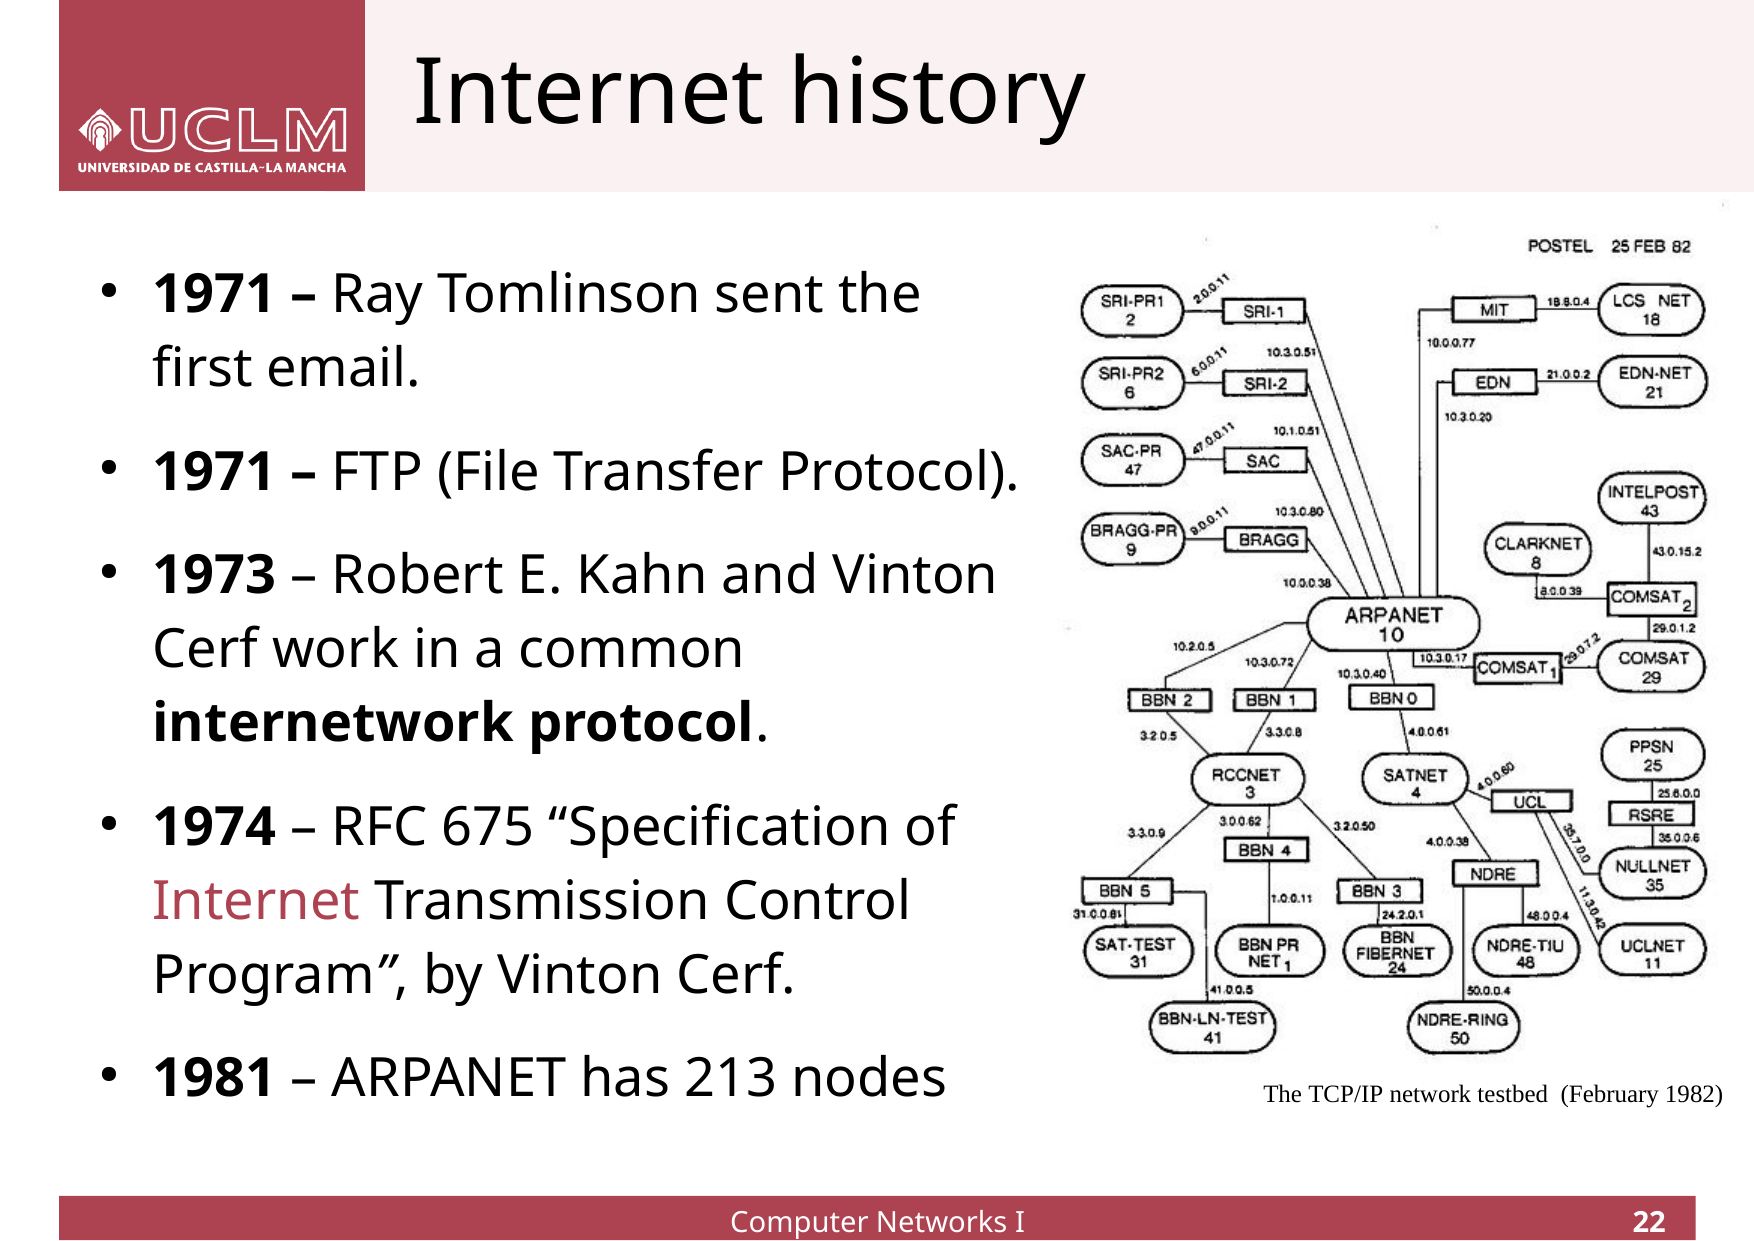

# Internet history
1971 – Ray Tomlinson sent the first email.
1971 – FTP (File Transfer Protocol).
1973 – Robert E. Kahn and Vinton Cerf work in a common internetwork protocol.
1974 – RFC 675 “Specification of Internet Transmission Control Program”, by Vinton Cerf.
1981 – ARPANET has 213 nodes
The TCP/IP network testbed (February 1982)
Computer Networks I
22